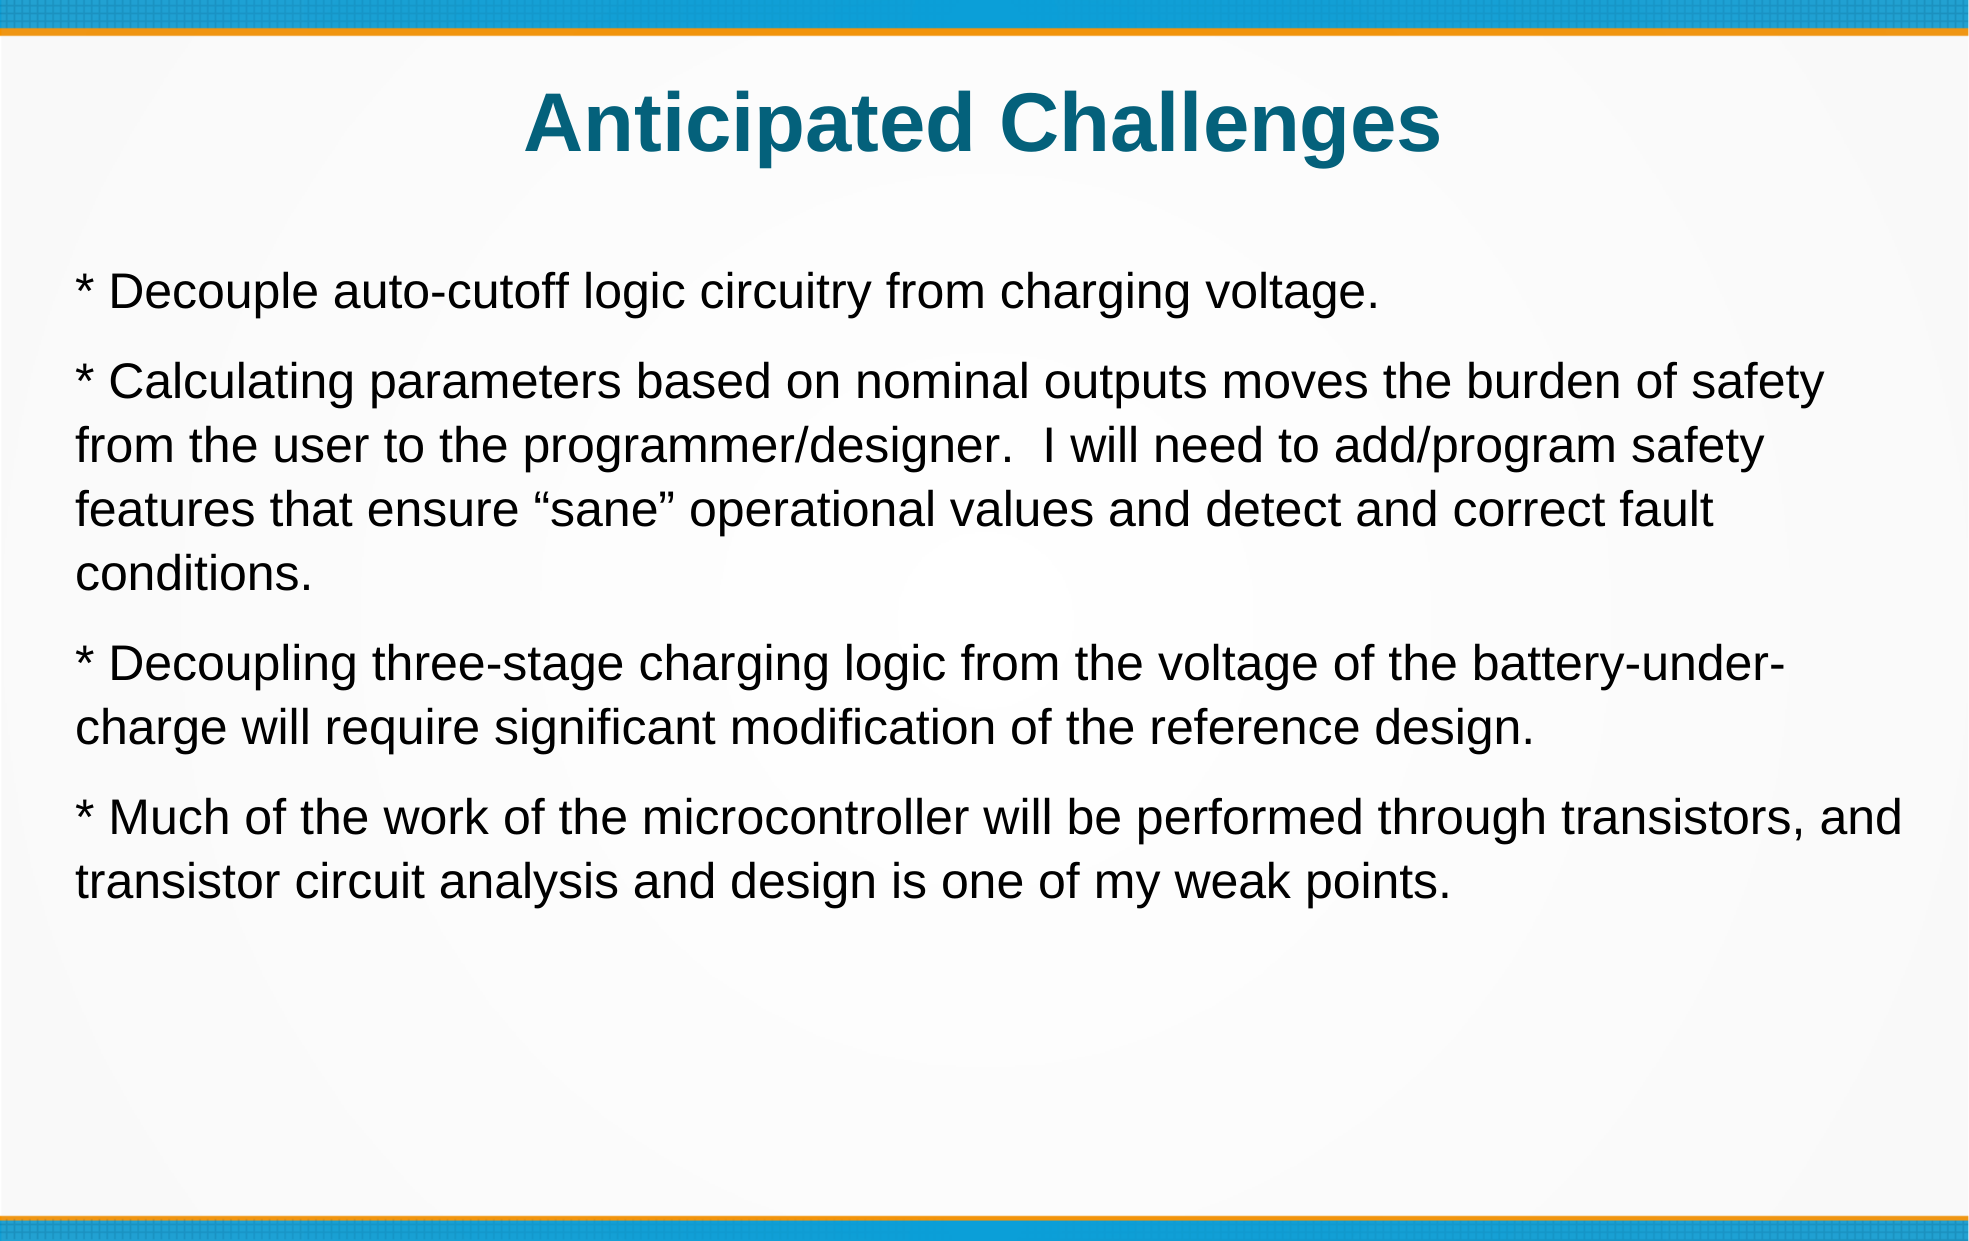

# Anticipated Challenges
* Decouple auto-cutoff logic circuitry from charging voltage.
* Calculating parameters based on nominal outputs moves the burden of safety from the user to the programmer/designer. I will need to add/program safety features that ensure “sane” operational values and detect and correct fault conditions.
* Decoupling three-stage charging logic from the voltage of the battery-under-charge will require significant modification of the reference design.
* Much of the work of the microcontroller will be performed through transistors, and transistor circuit analysis and design is one of my weak points.